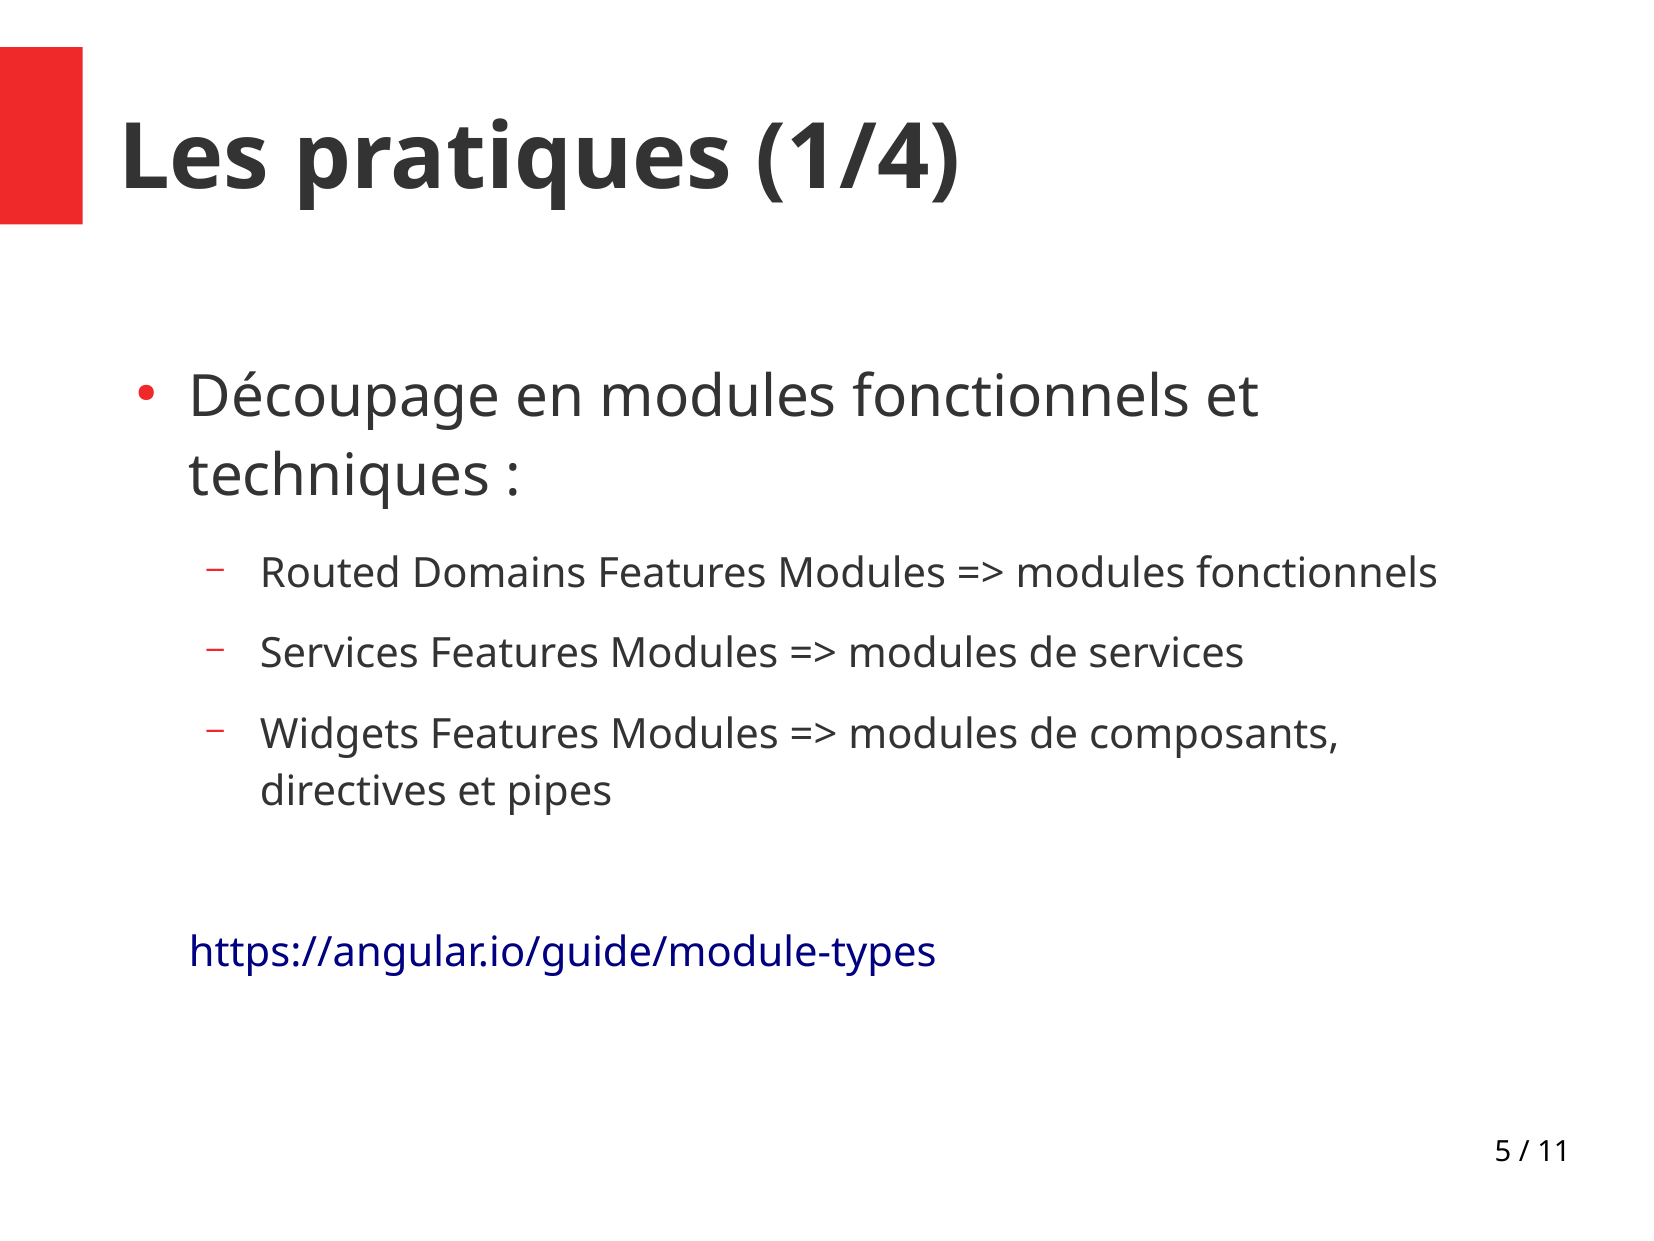

# Les pratiques (1/4)
Découpage en modules fonctionnels et techniques :
Routed Domains Features Modules => modules fonctionnels
Services Features Modules => modules de services
Widgets Features Modules => modules de composants, directives et pipes
https://angular.io/guide/module-types
5